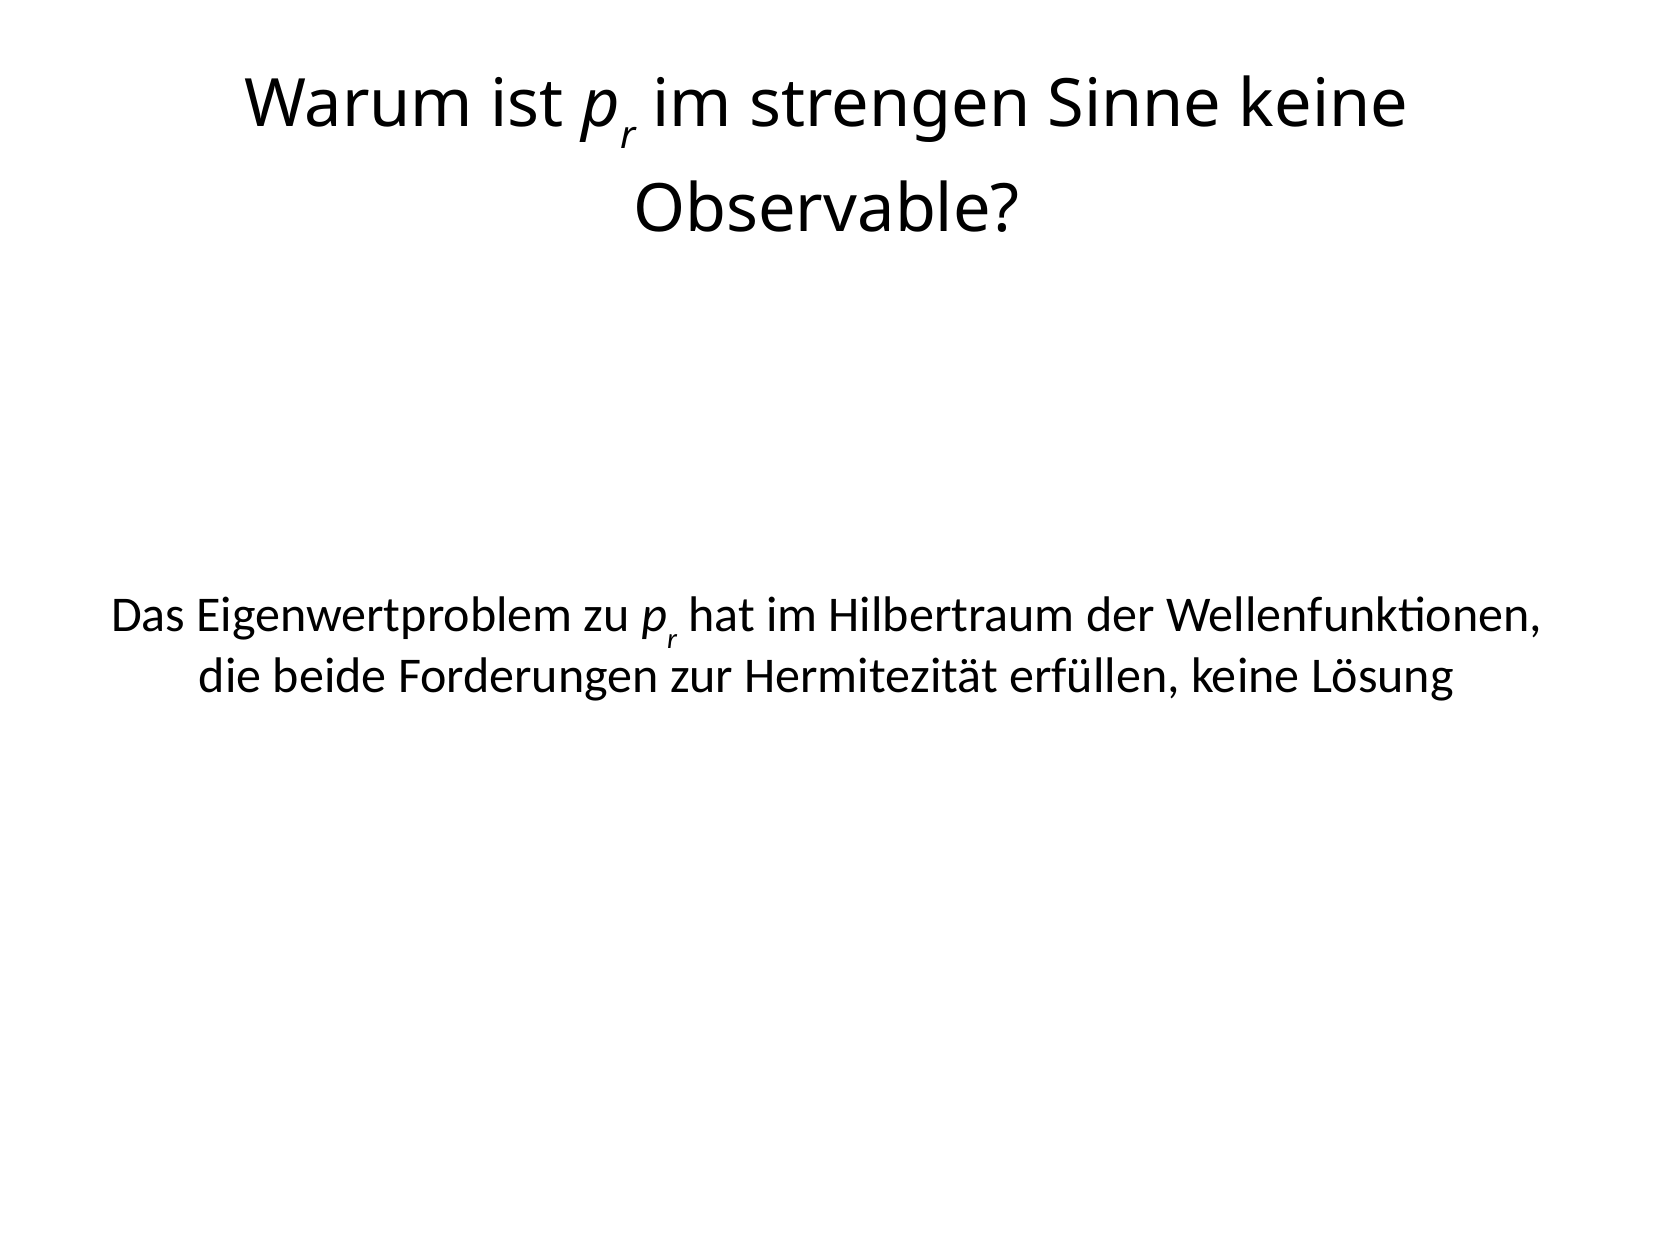

# Warum ist pr im strengen Sinne keine Observable?
Das Eigenwertproblem zu pr hat im Hilbertraum der Wellenfunktionen, die beide Forderungen zur Hermitezität erfüllen, keine Lösung